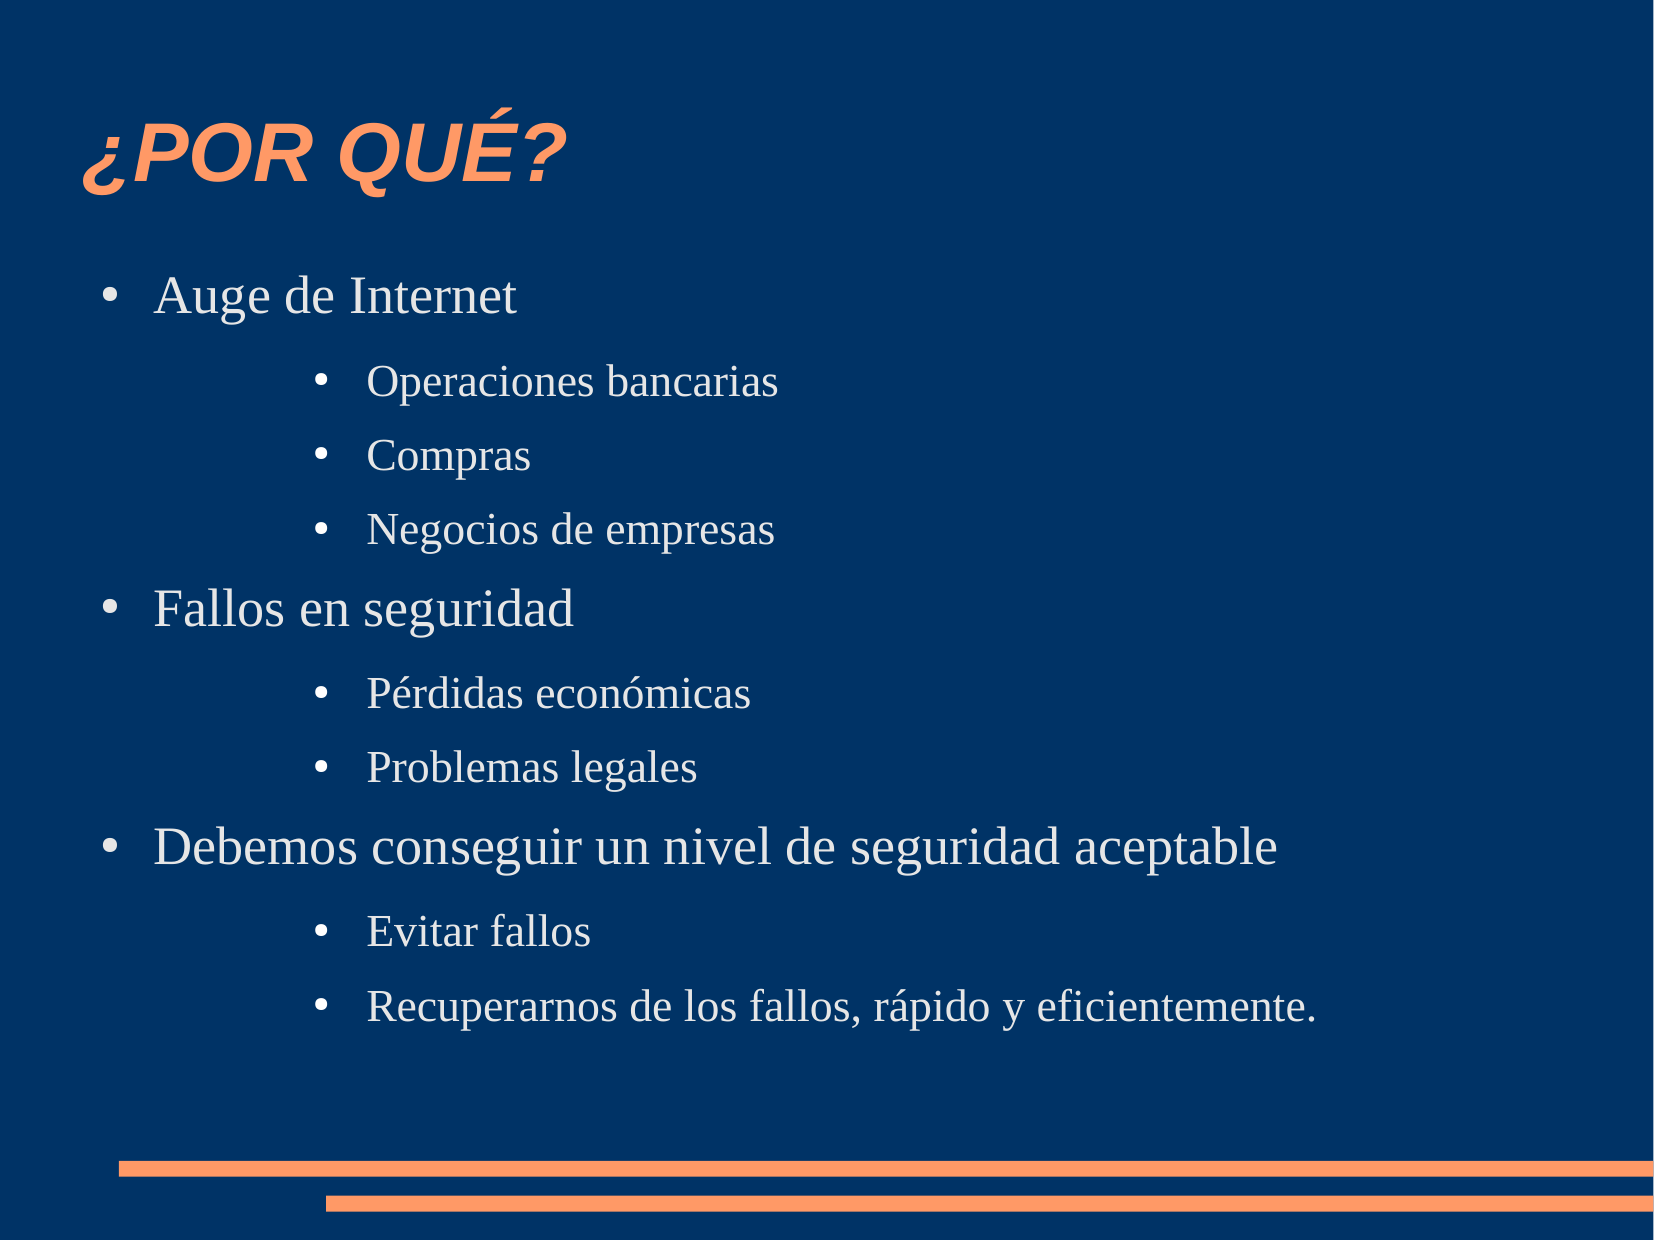

# ¿POR QUÉ?
Auge de Internet
Operaciones bancarias
Compras
Negocios de empresas
Fallos en seguridad
Pérdidas económicas
Problemas legales
Debemos conseguir un nivel de seguridad aceptable
Evitar fallos
Recuperarnos de los fallos, rápido y eficientemente.